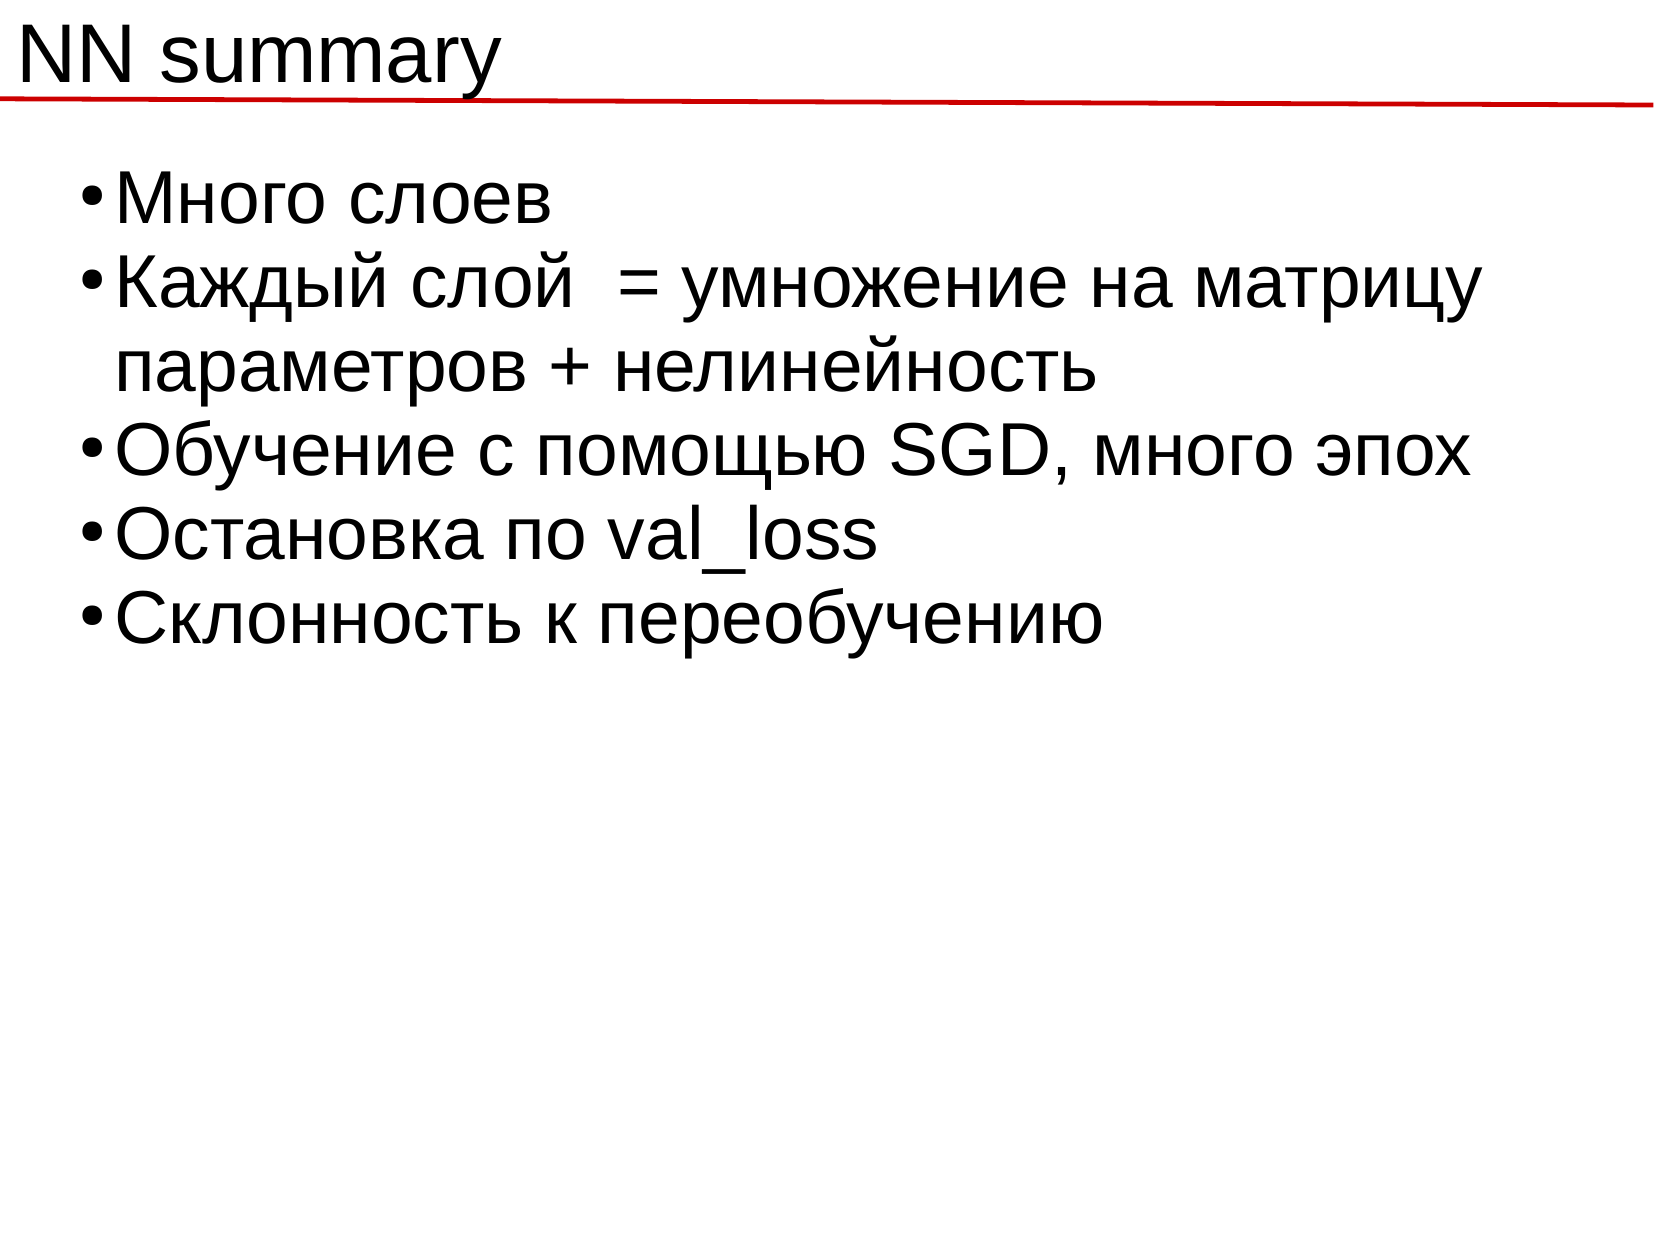

NN summary
Много слоев
Каждый слой = умножение на матрицу параметров + нелинейность
Обучение с помощью SGD, много эпох
Остановка по val_loss
Склонность к переобучению